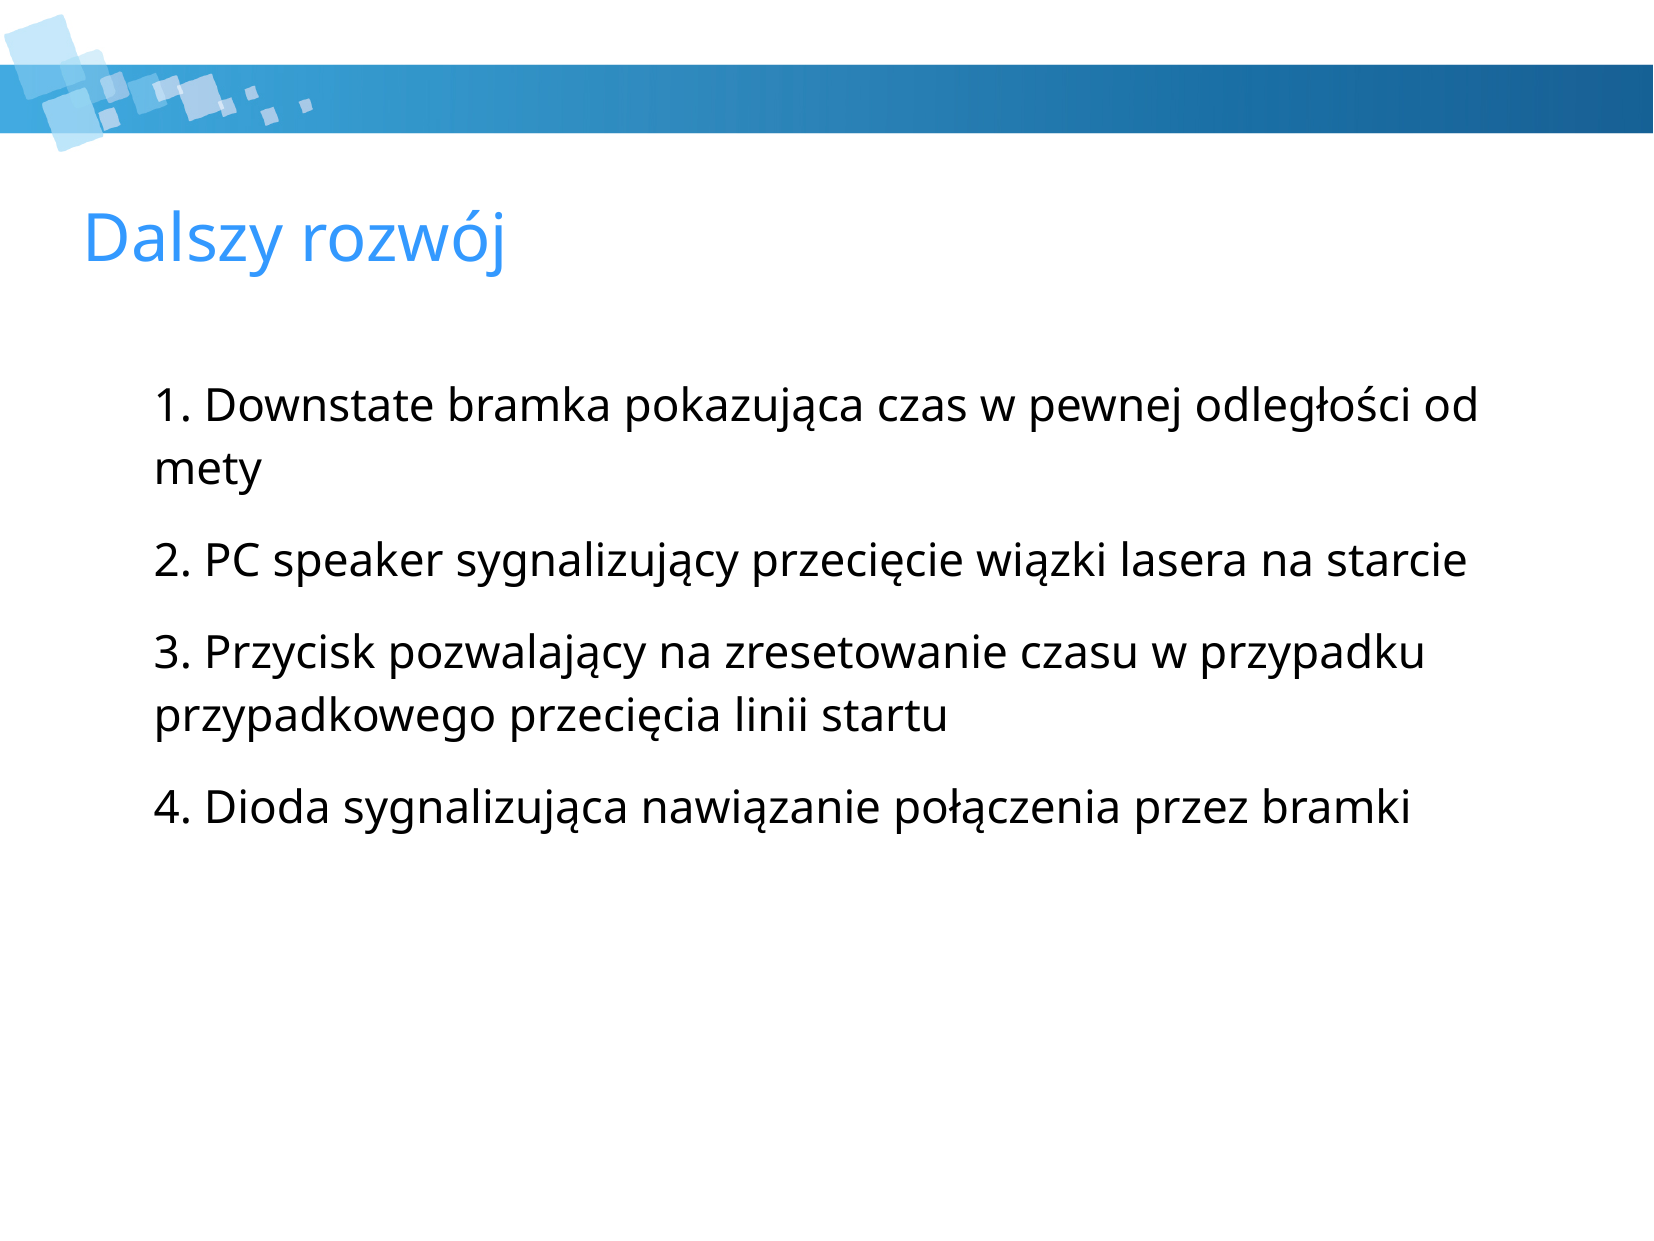

# Dalszy rozwój
1. Downstate bramka pokazująca czas w pewnej odległości od mety
2. PC speaker sygnalizujący przecięcie wiązki lasera na starcie
3. Przycisk pozwalający na zresetowanie czasu w przypadku przypadkowego przecięcia linii startu
4. Dioda sygnalizująca nawiązanie połączenia przez bramki